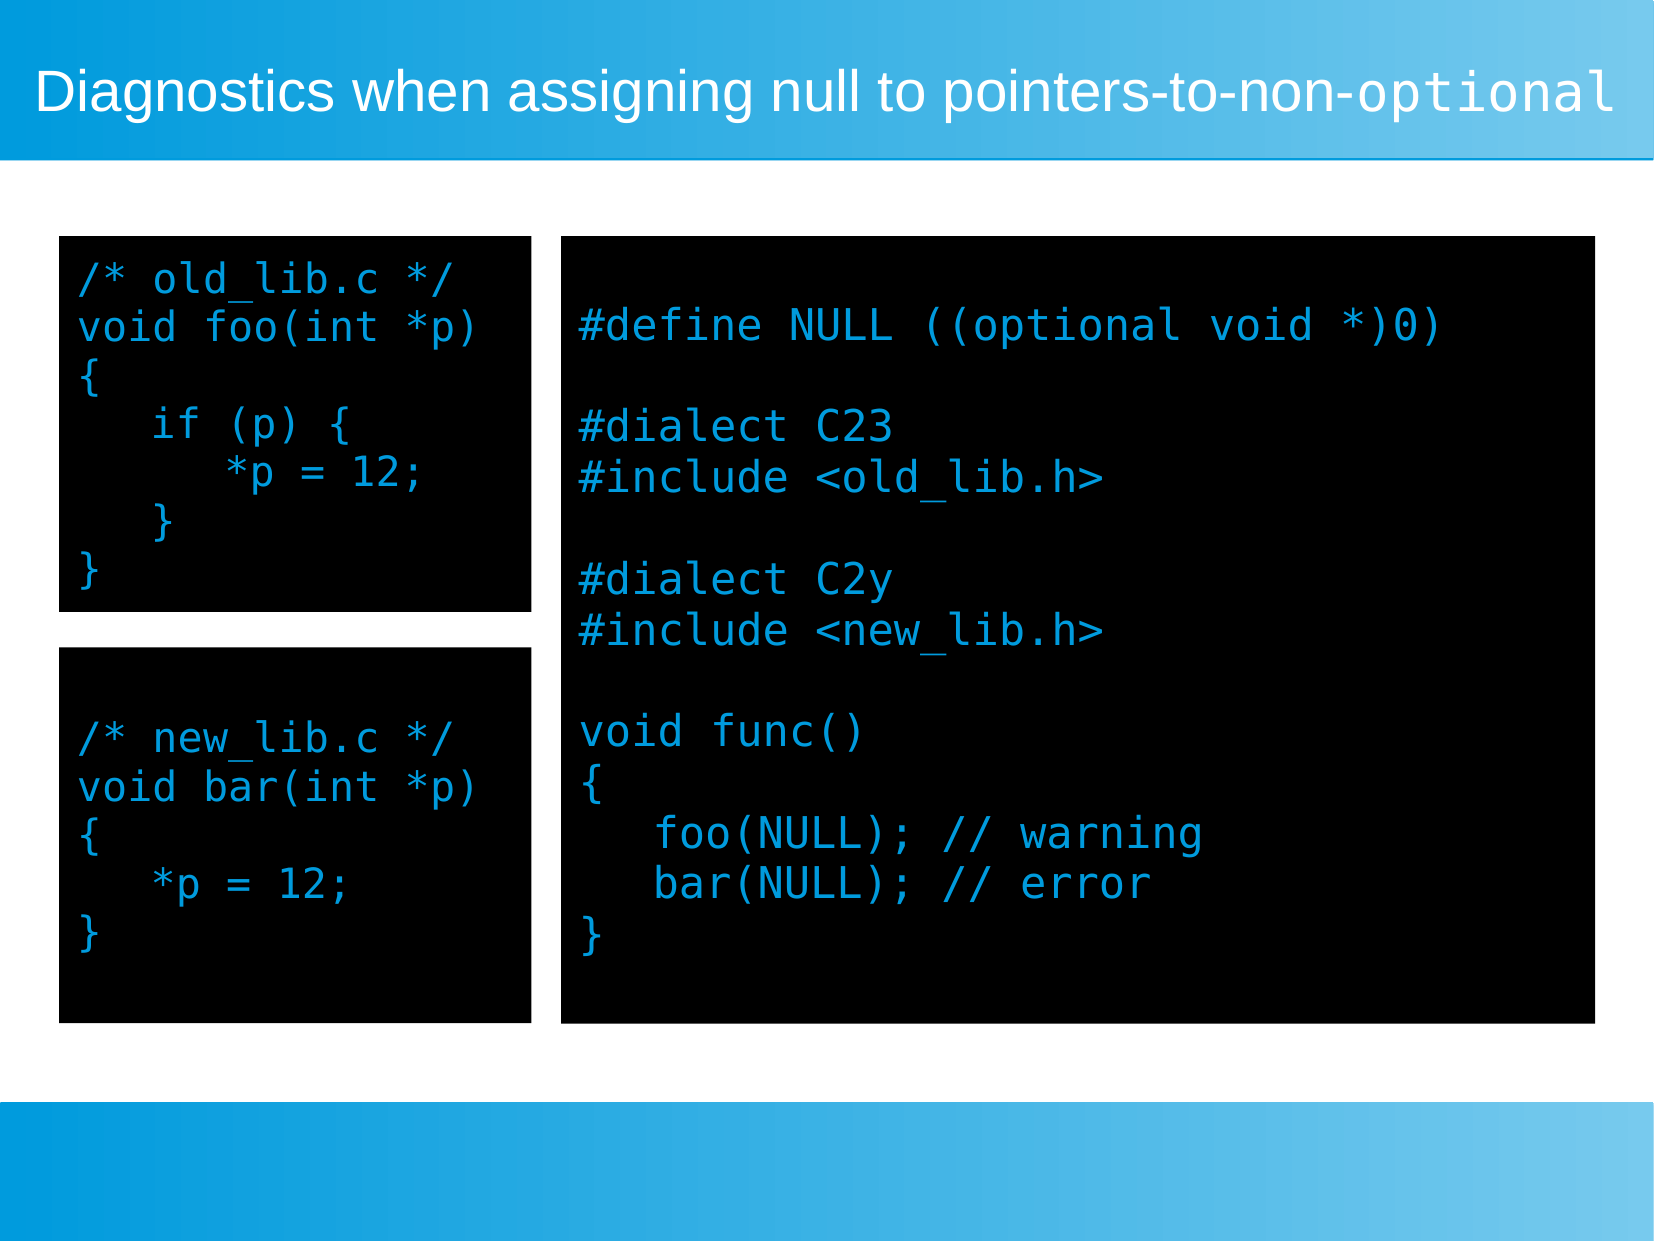

# Diagnostics when assigning null to pointers-to-non-optional
/* old_lib.c */
void foo(int *p)
{
	if (p) {
		*p = 12;
	}
}
#define NULL ((optional void *)0)
#dialect C23
#include <old_lib.h>
#dialect C2y
#include <new_lib.h>
void func()
{
	foo(NULL); // warning
	bar(NULL); // error
}
/* new_lib.c */
void bar(int *p)
{
	*p = 12;
}